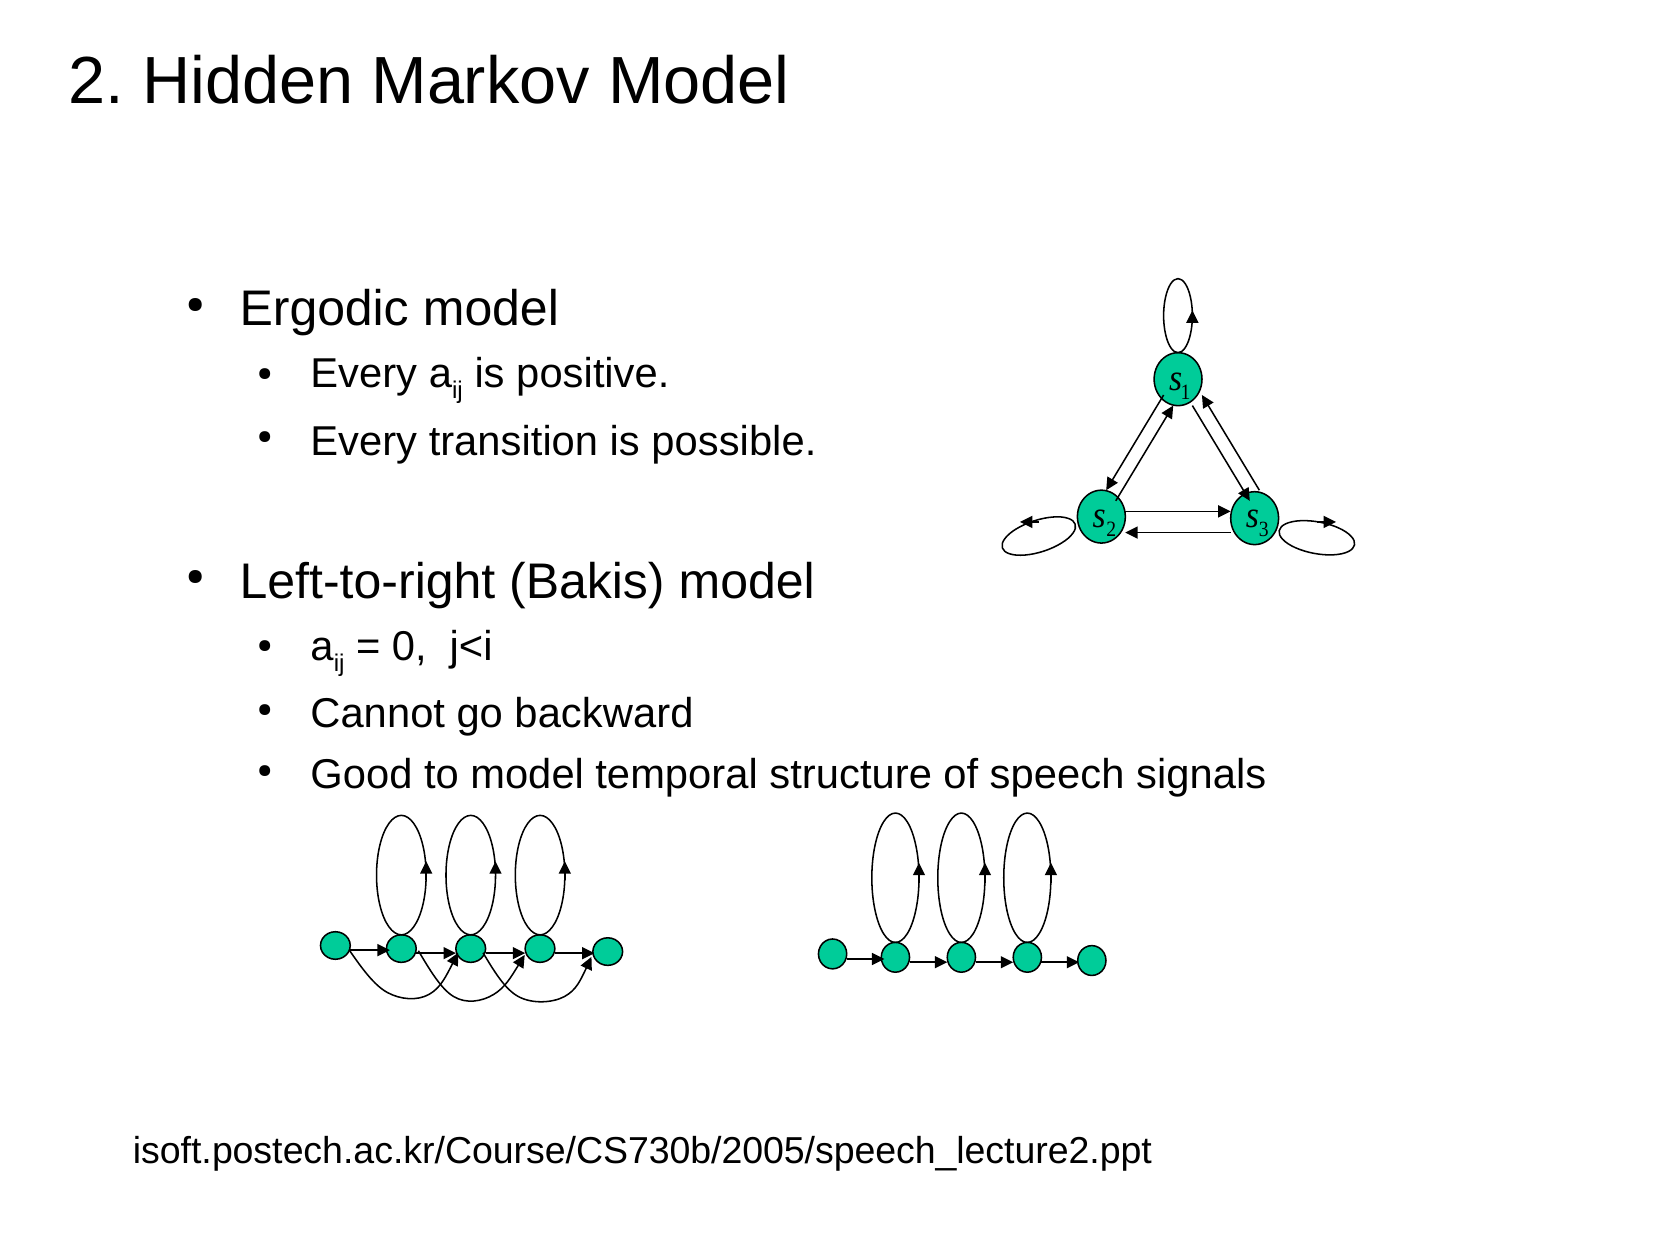

2. Hidden Markov Model
#
Ergodic model
Every aij is positive.
Every transition is possible.
Left-to-right (Bakis) model
aij = 0, j<i
Cannot go backward
Good to model temporal structure of speech signals
isoft.postech.ac.kr/Course/CS730b/2005/speech_lecture2.ppt